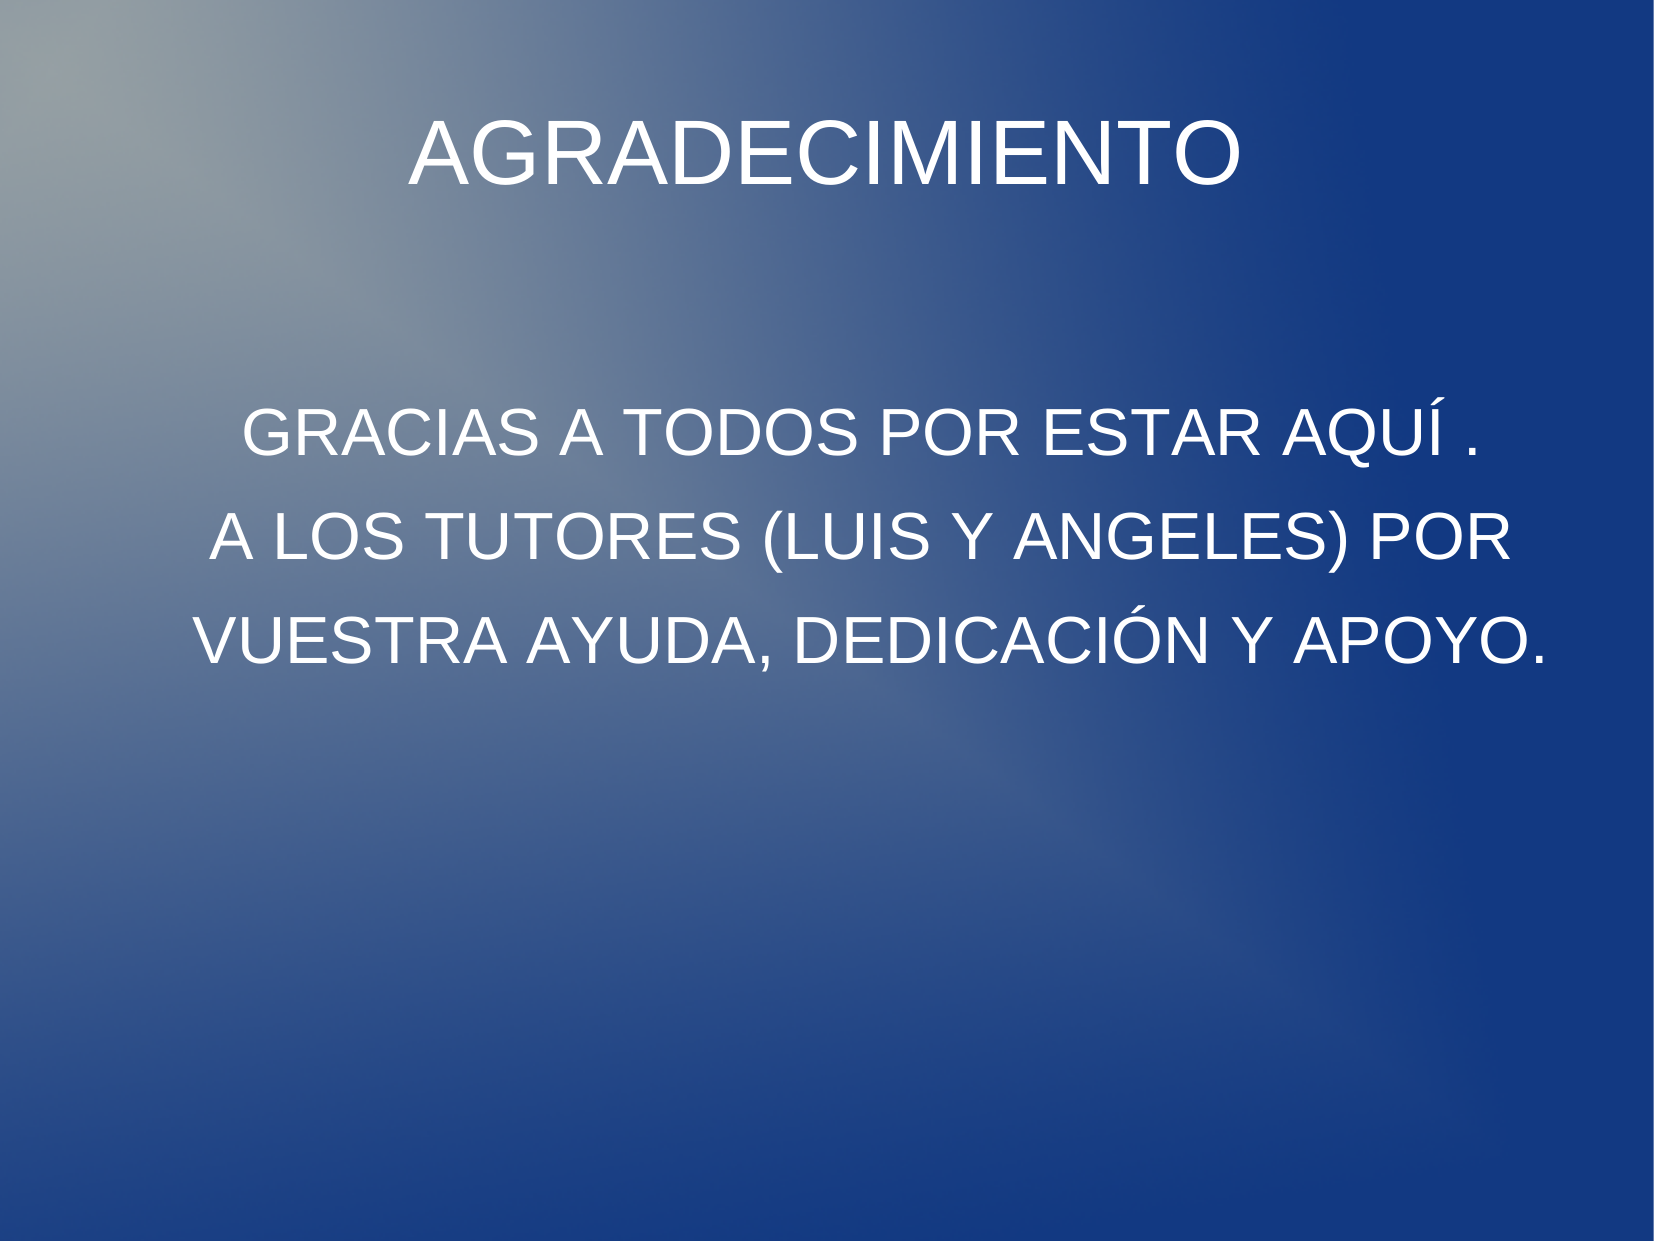

# AGRADECIMIENTO
GRACIAS A TODOS POR ESTAR AQUÍ .
A LOS TUTORES (LUIS Y ANGELES) POR
 VUESTRA AYUDA, DEDICACIÓN Y APOYO.